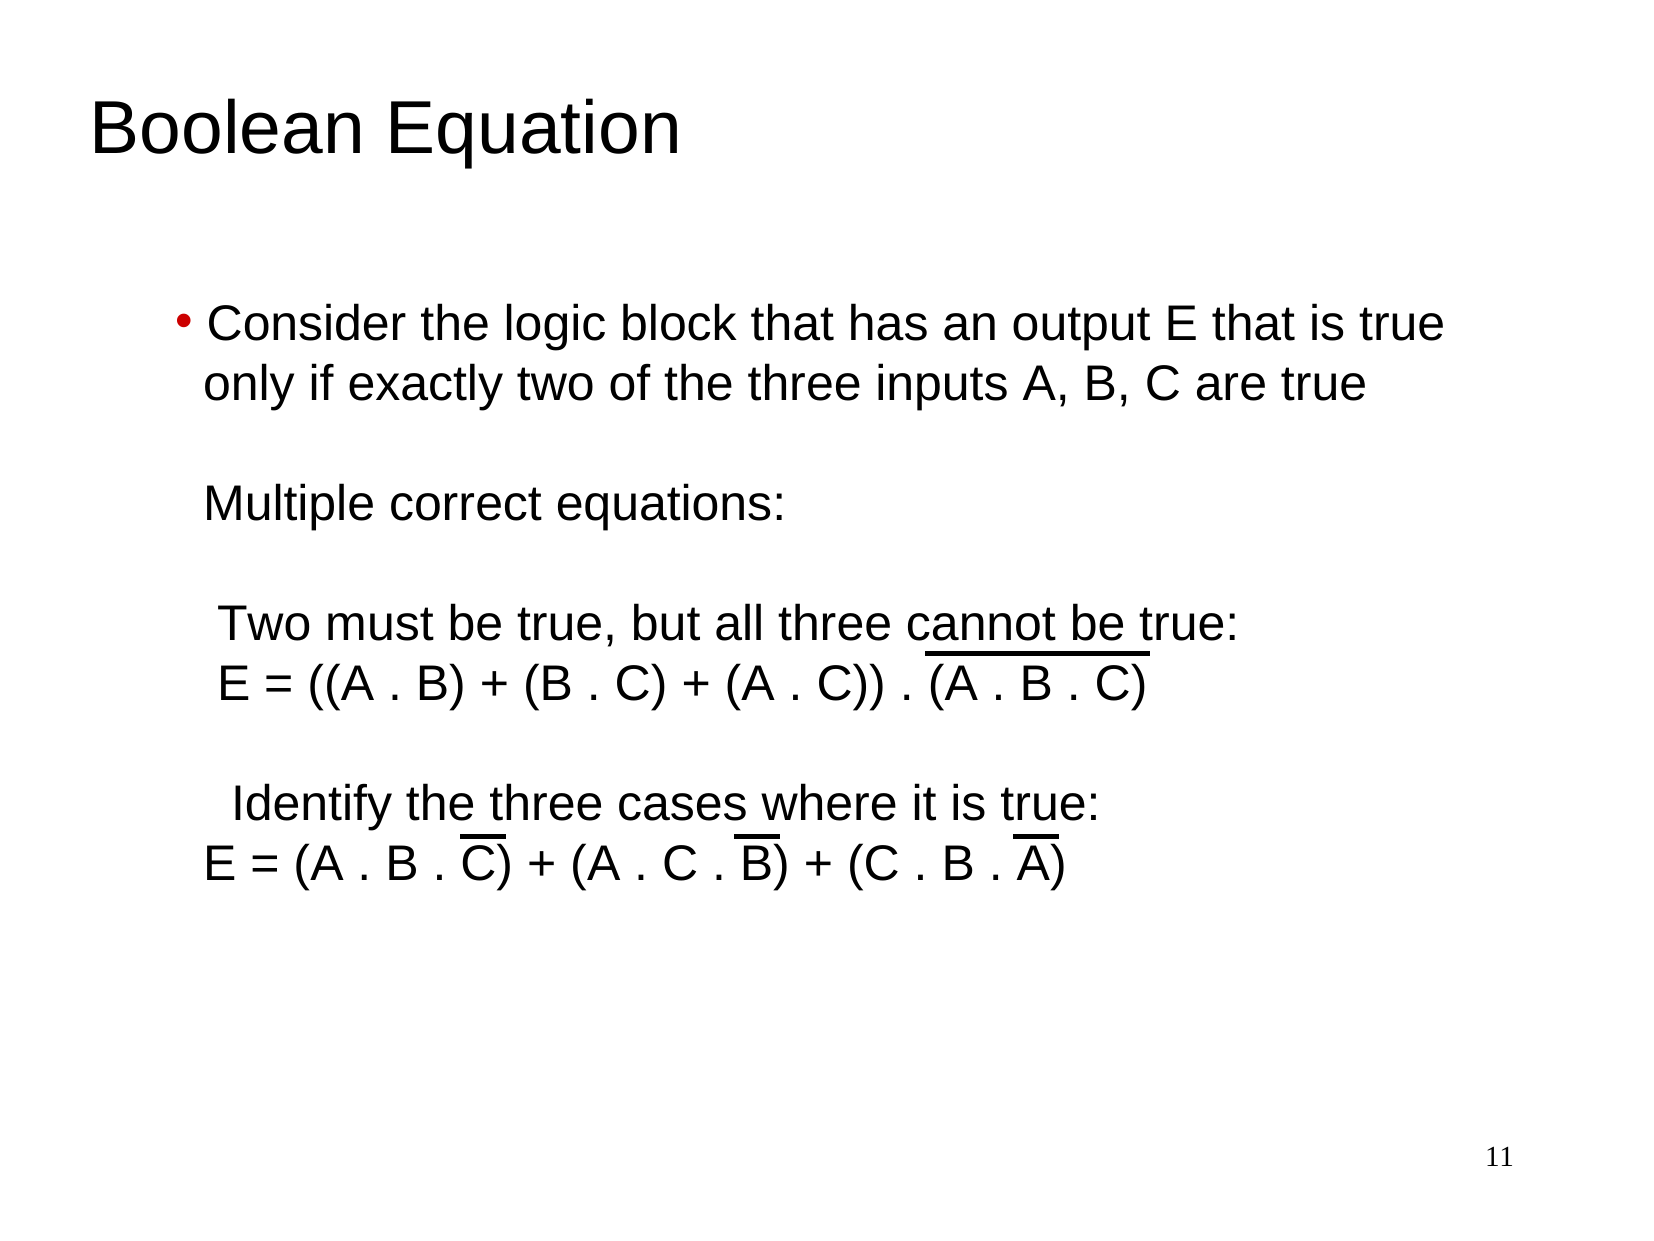

Boolean Equation
 Consider the logic block that has an output E that is true
 only if exactly two of the three inputs A, B, C are true
 Multiple correct equations:
 Two must be true, but all three cannot be true:
 E = ((A . B) + (B . C) + (A . C)) . (A . B . C)
 Identify the three cases where it is true:
 E = (A . B . C) + (A . C . B) + (C . B . A)